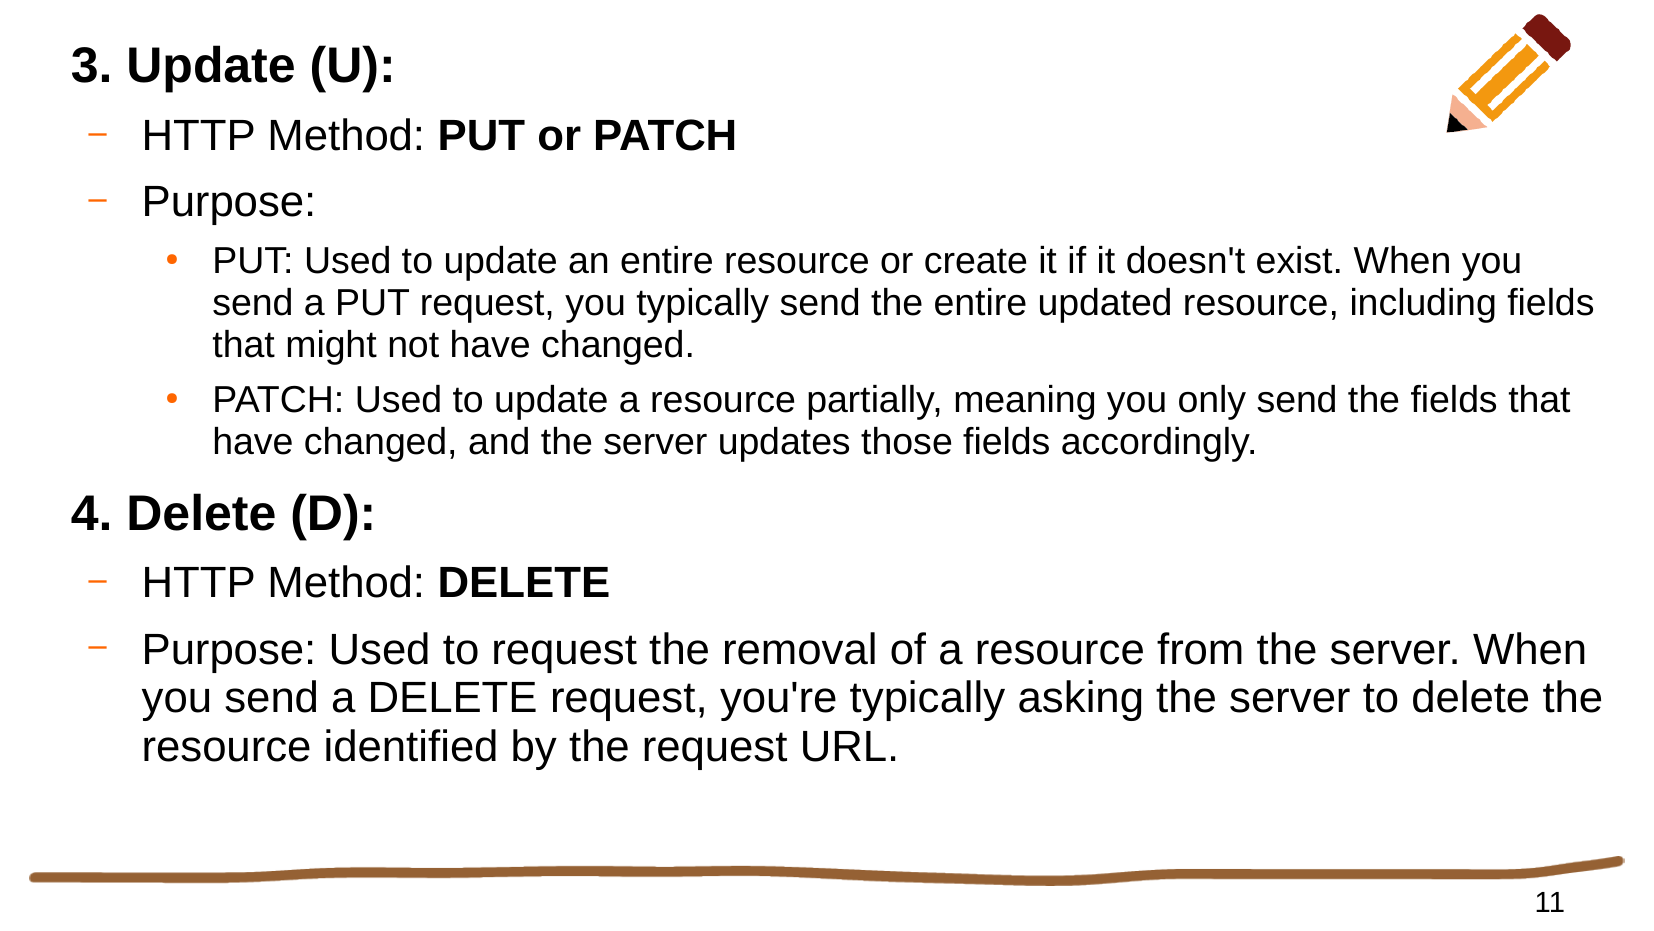

# 3. Update (U):
HTTP Method: PUT or PATCH
Purpose:
PUT: Used to update an entire resource or create it if it doesn't exist. When you send a PUT request, you typically send the entire updated resource, including fields that might not have changed.
PATCH: Used to update a resource partially, meaning you only send the fields that have changed, and the server updates those fields accordingly.
4. Delete (D):
HTTP Method: DELETE
Purpose: Used to request the removal of a resource from the server. When you send a DELETE request, you're typically asking the server to delete the resource identified by the request URL.
11